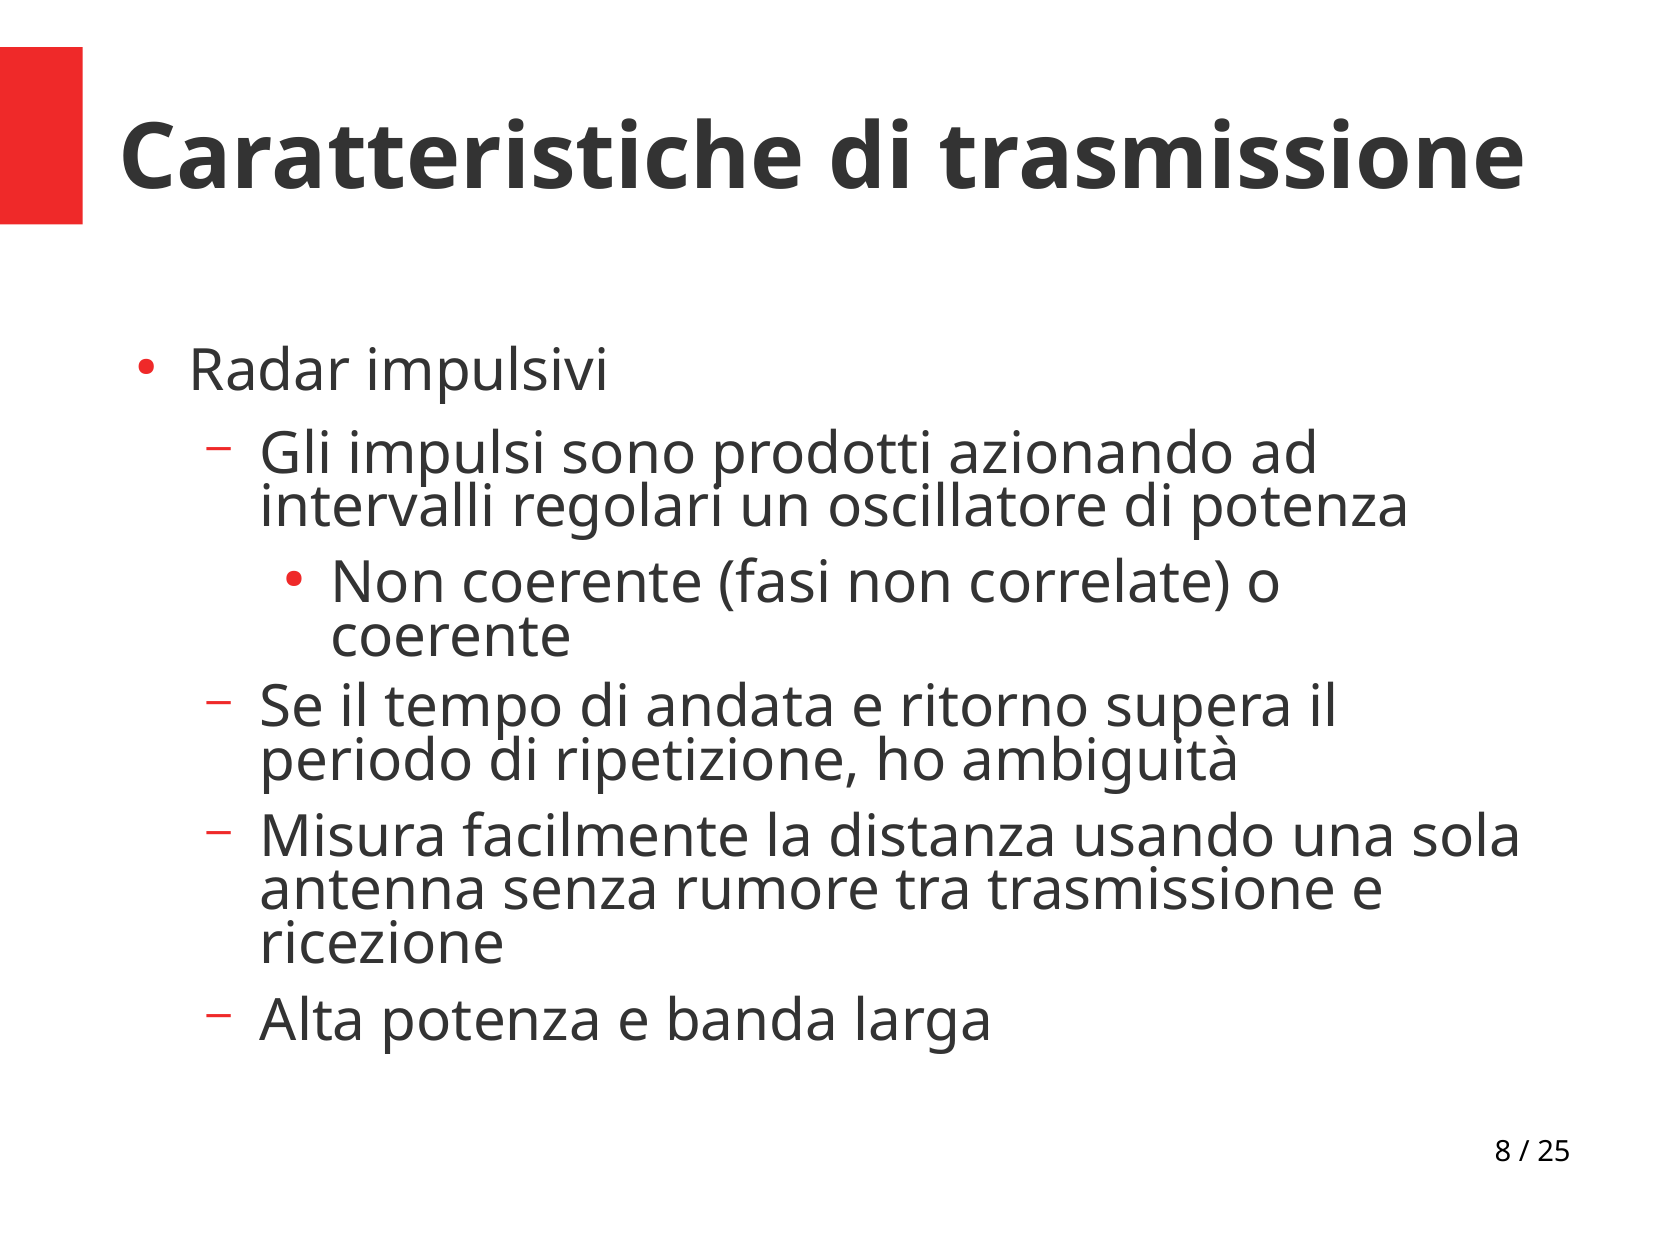

# Caratteristiche di trasmissione
Radar impulsivi
Gli impulsi sono prodotti azionando ad intervalli regolari un oscillatore di potenza
Non coerente (fasi non correlate) o coerente
Se il tempo di andata e ritorno supera il periodo di ripetizione, ho ambiguità
Misura facilmente la distanza usando una sola antenna senza rumore tra trasmissione e ricezione
Alta potenza e banda larga
8